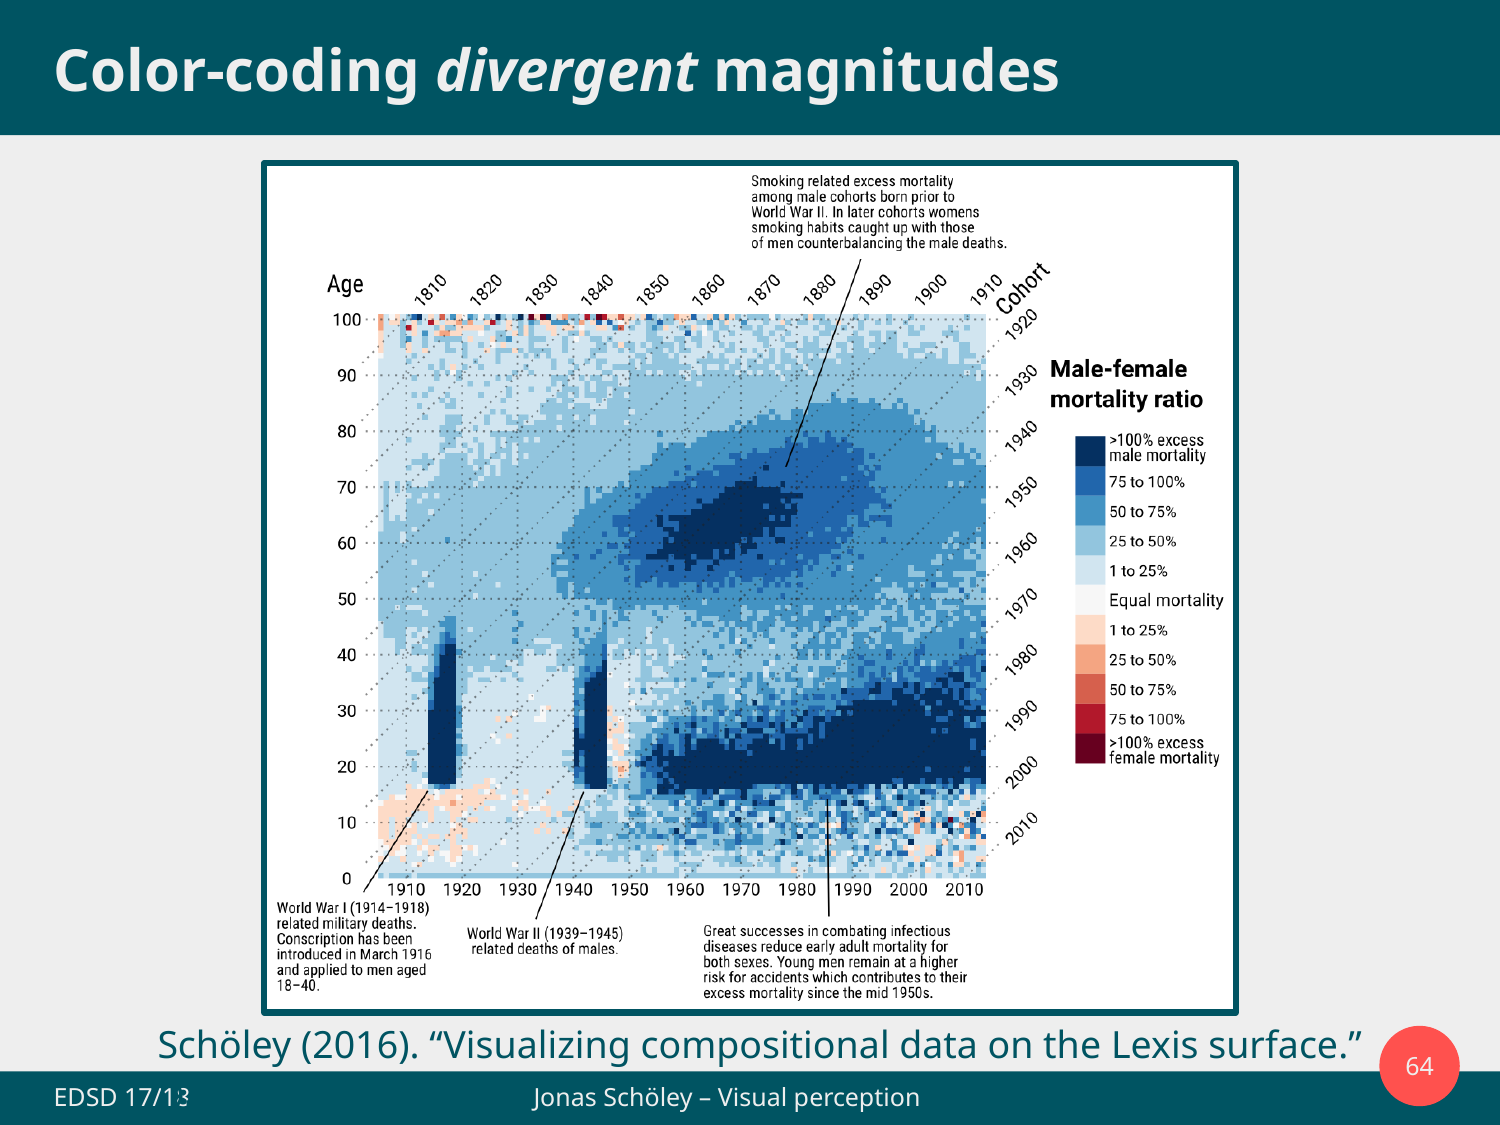

# Color-coding divergent magnitudes
Schöley (2016). “Visualizing compositional data on the Lexis surface.” Data: HMD.
64
EDSD 17/18
Jonas Schöley – Visual perception